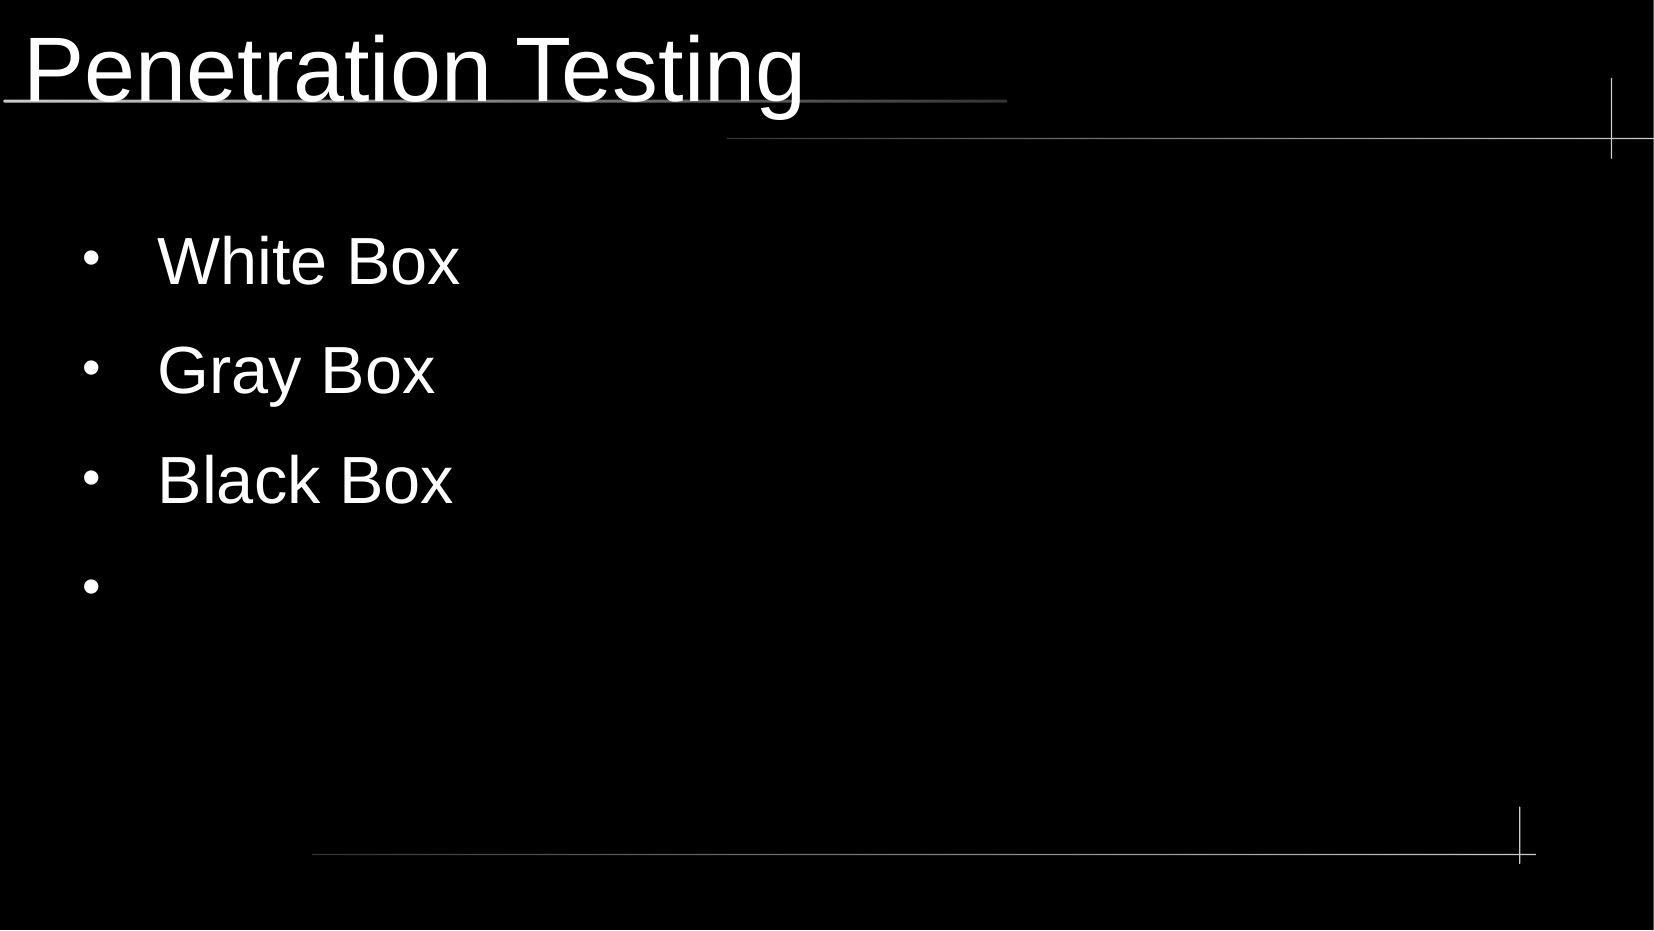

# Penetration Testing
White Box
Gray Box
Black Box